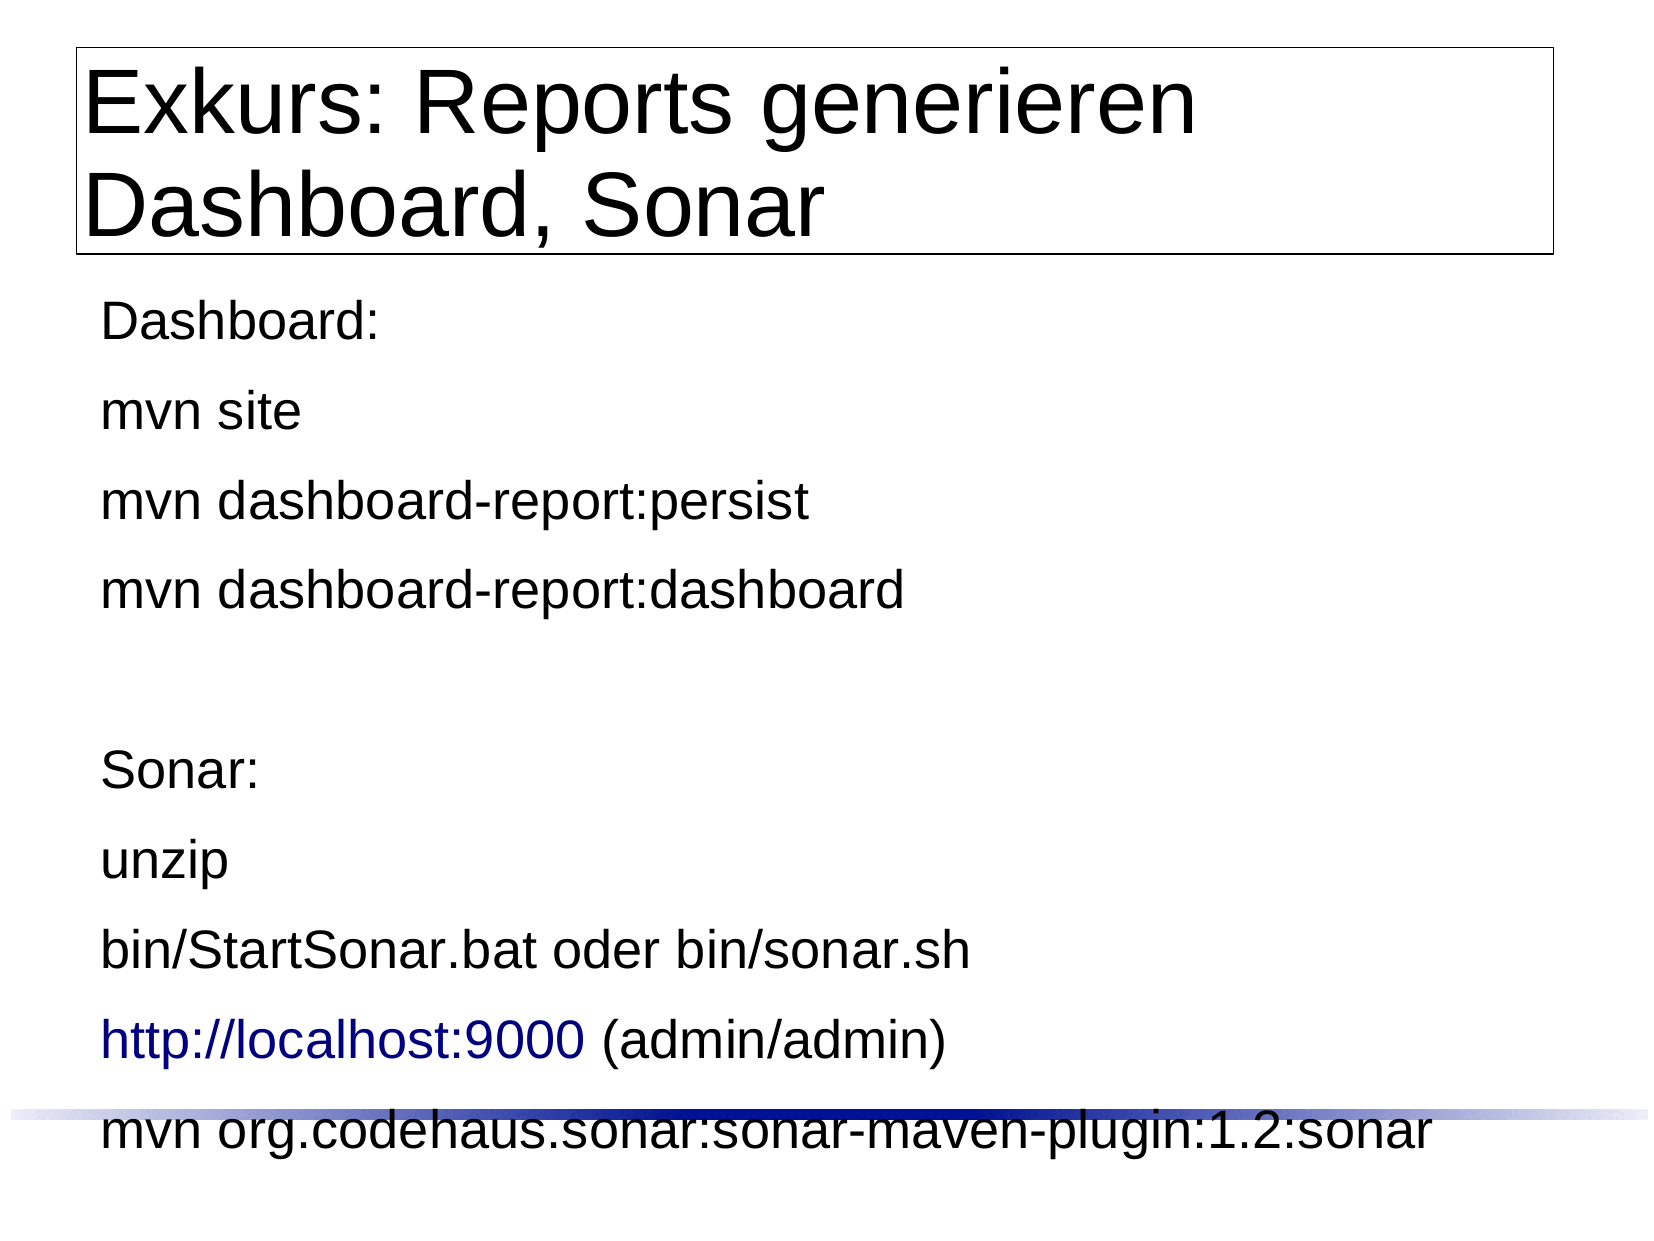

# Exkurs: Reports generieren Dashboard, Sonar
Dashboard:
mvn site
mvn dashboard-report:persist
mvn dashboard-report:dashboard
Sonar:
unzip
bin/StartSonar.bat oder bin/sonar.sh
http://localhost:9000 (admin/admin)
mvn org.codehaus.sonar:sonar-maven-plugin:1.2:sonar